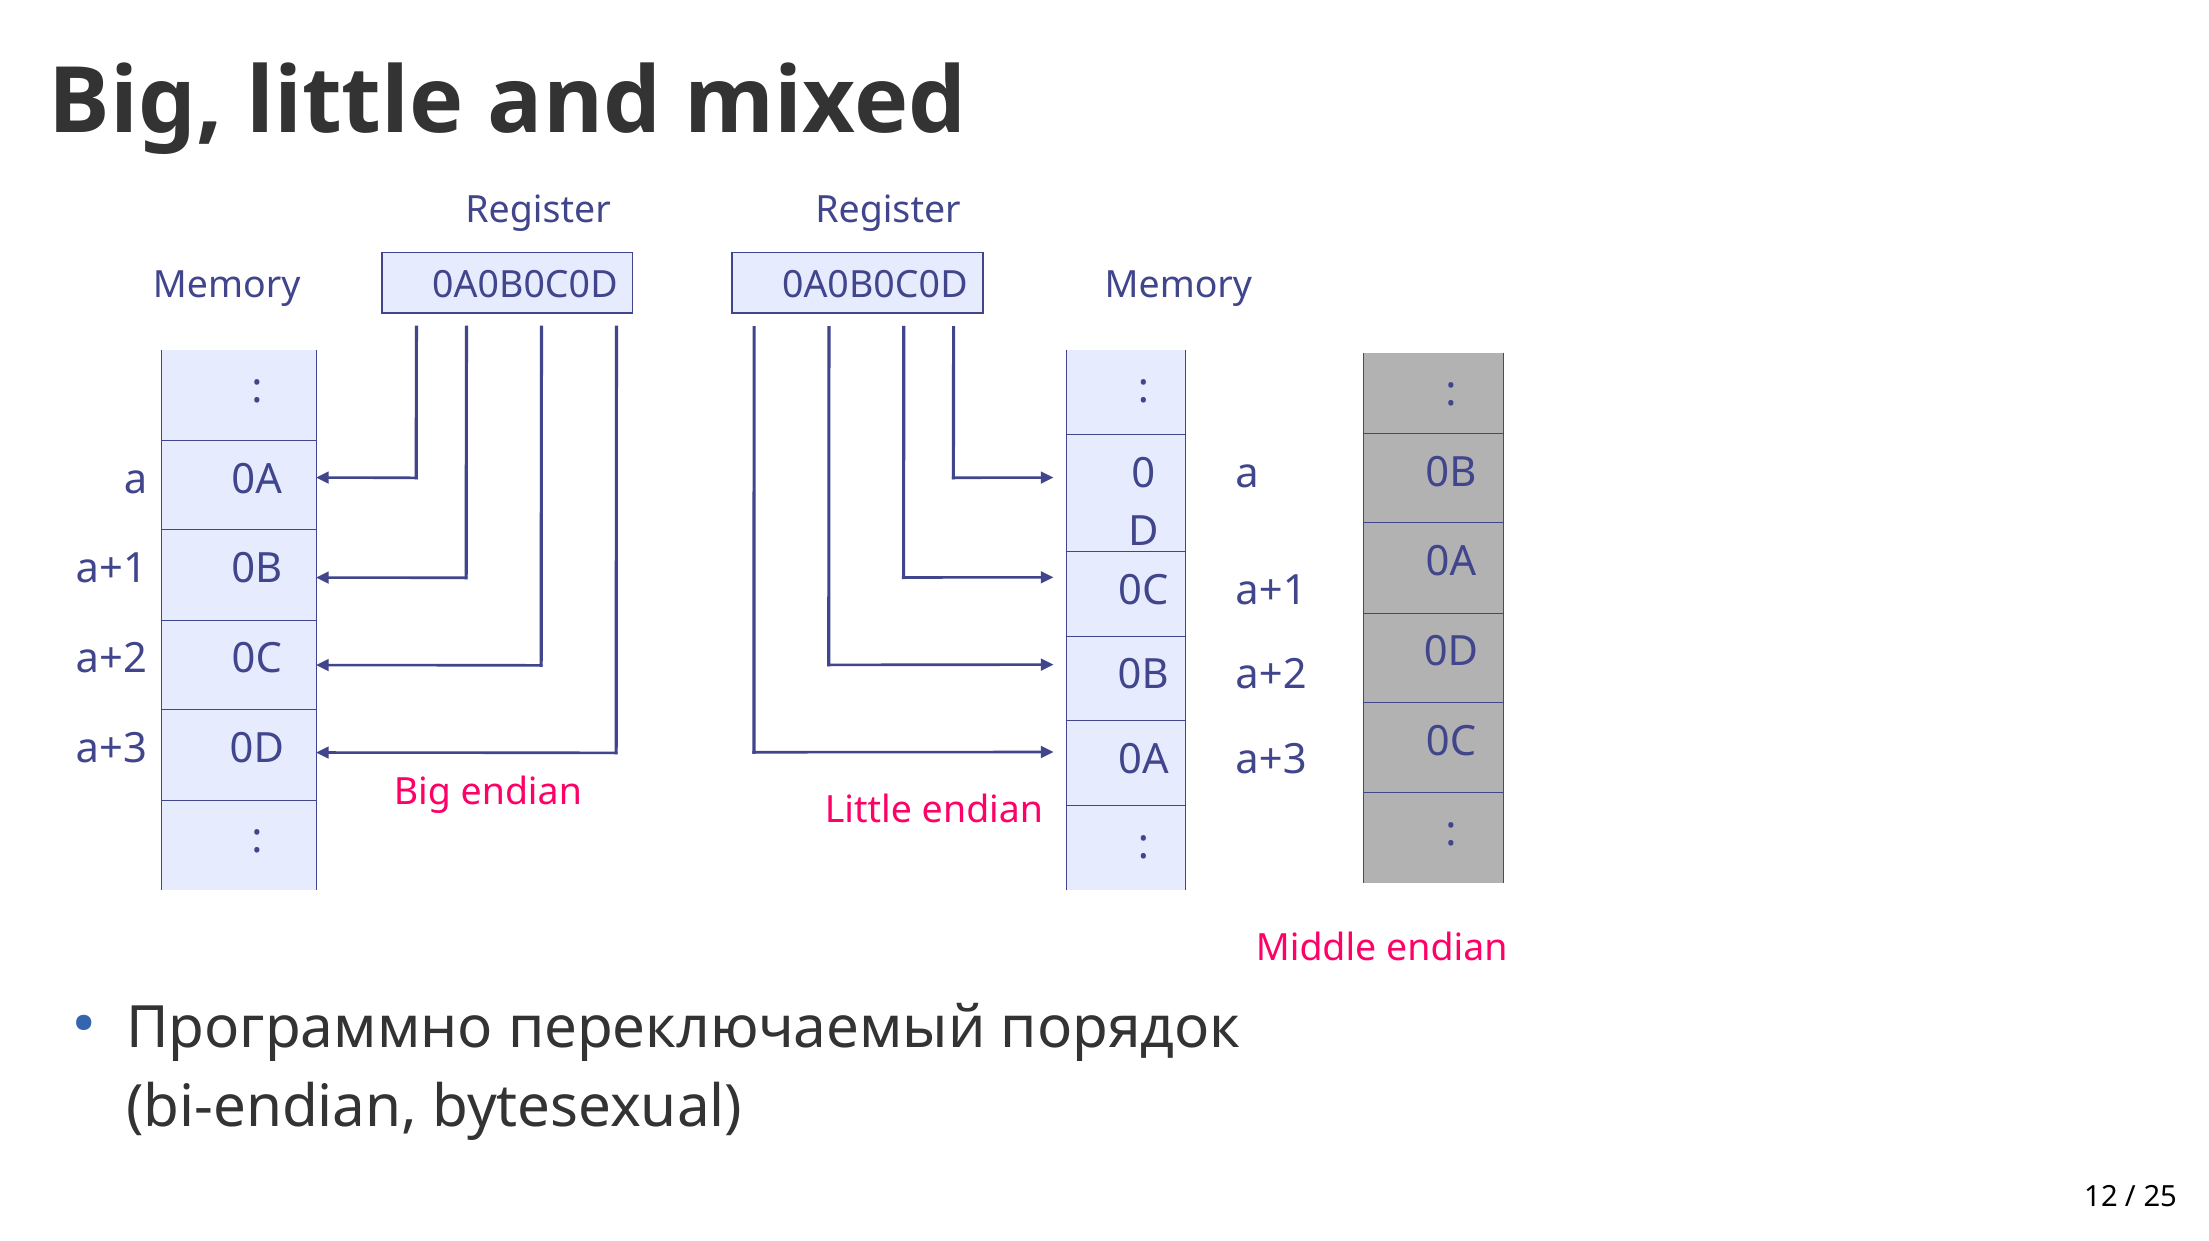

# Big, little and mixed
Register
Register
Memory
0A0B0C0D
0A0B0C0D
Memory
| | : |
| --- | --- |
| a | 0A |
| a+1 | 0B |
| a+2 | 0C |
| a+3 | 0D |
| | : |
| : | |
| --- | --- |
| 0D | a |
| 0C | a+1 |
| 0B | a+2 |
| 0A | a+3 |
| : | |
| : | |
| --- | --- |
| 0B | |
| 0A | |
| 0D | |
| 0C | |
| : | |
Big endian
Little endian
Middle endian
Программно переключаемый порядок
(bi-endian, bytesexual)
12